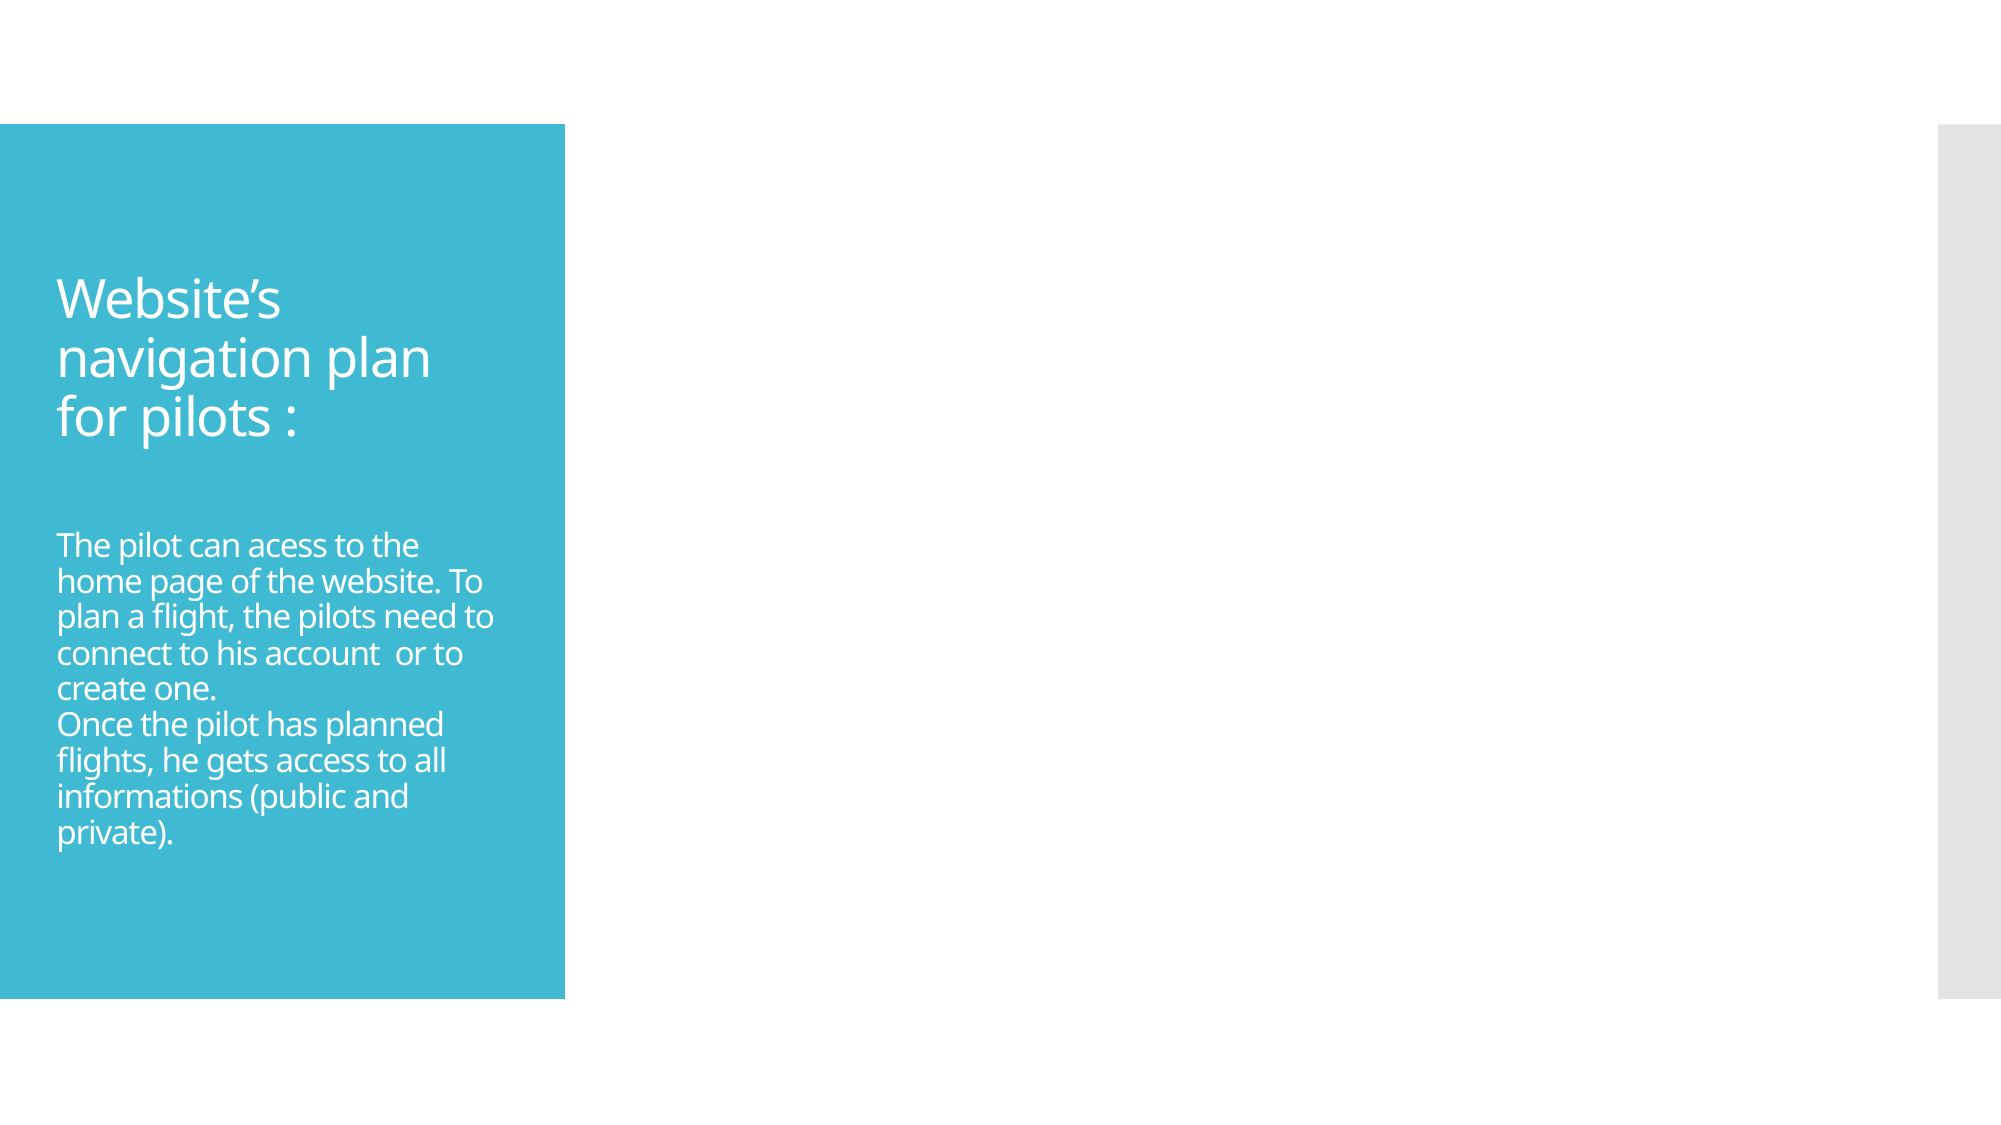

# Website’s navigation plan for pilots : The pilot can acess to the home page of the website. To plan a flight, the pilots need to connect to his account or to create one. Once the pilot has planned flights, he gets access to all informations (public and private).